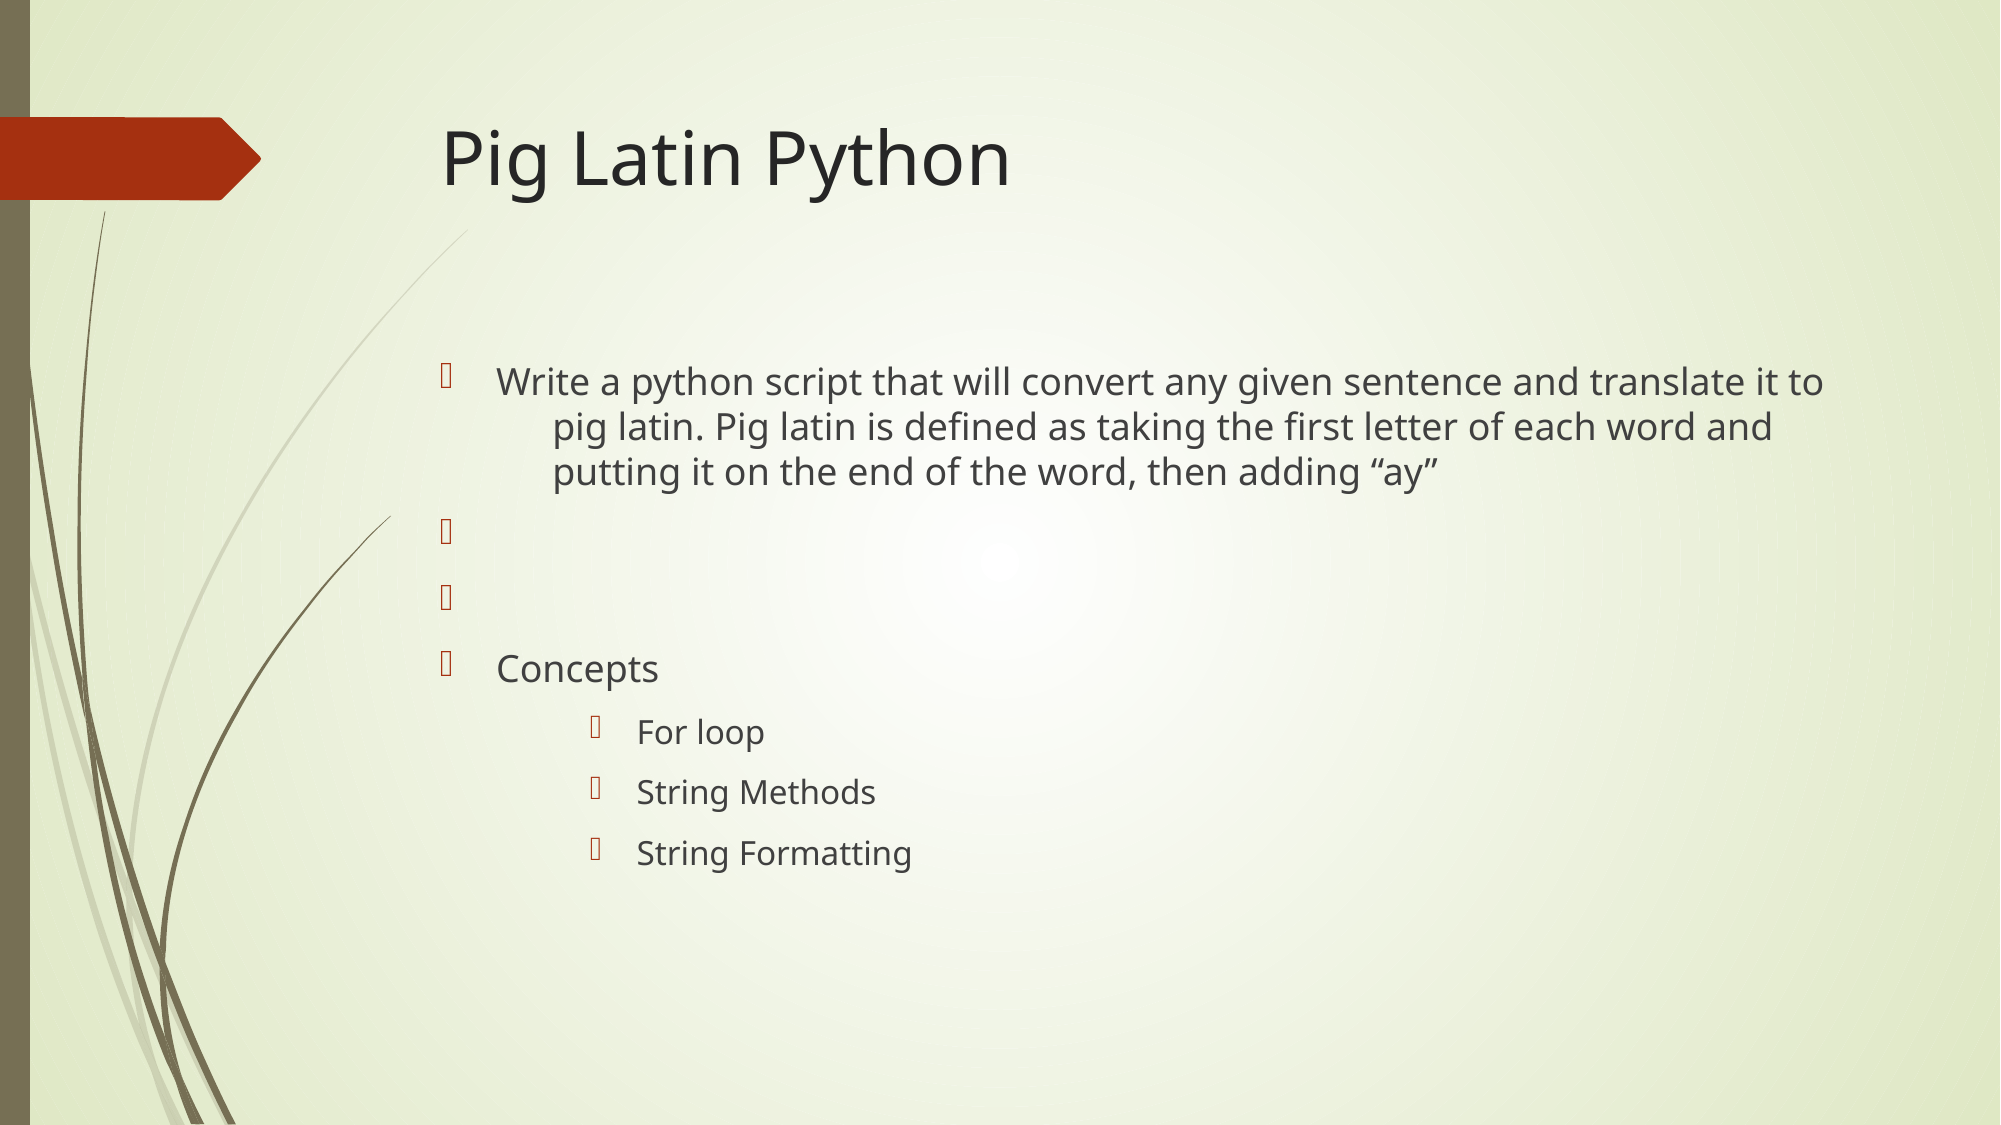

# Pig Latin Python
Write a python script that will convert any given sentence and translate it to pig latin. Pig latin is defined as taking the first letter of each word and putting it on the end of the word, then adding “ay”
Concepts
For loop
String Methods
String Formatting